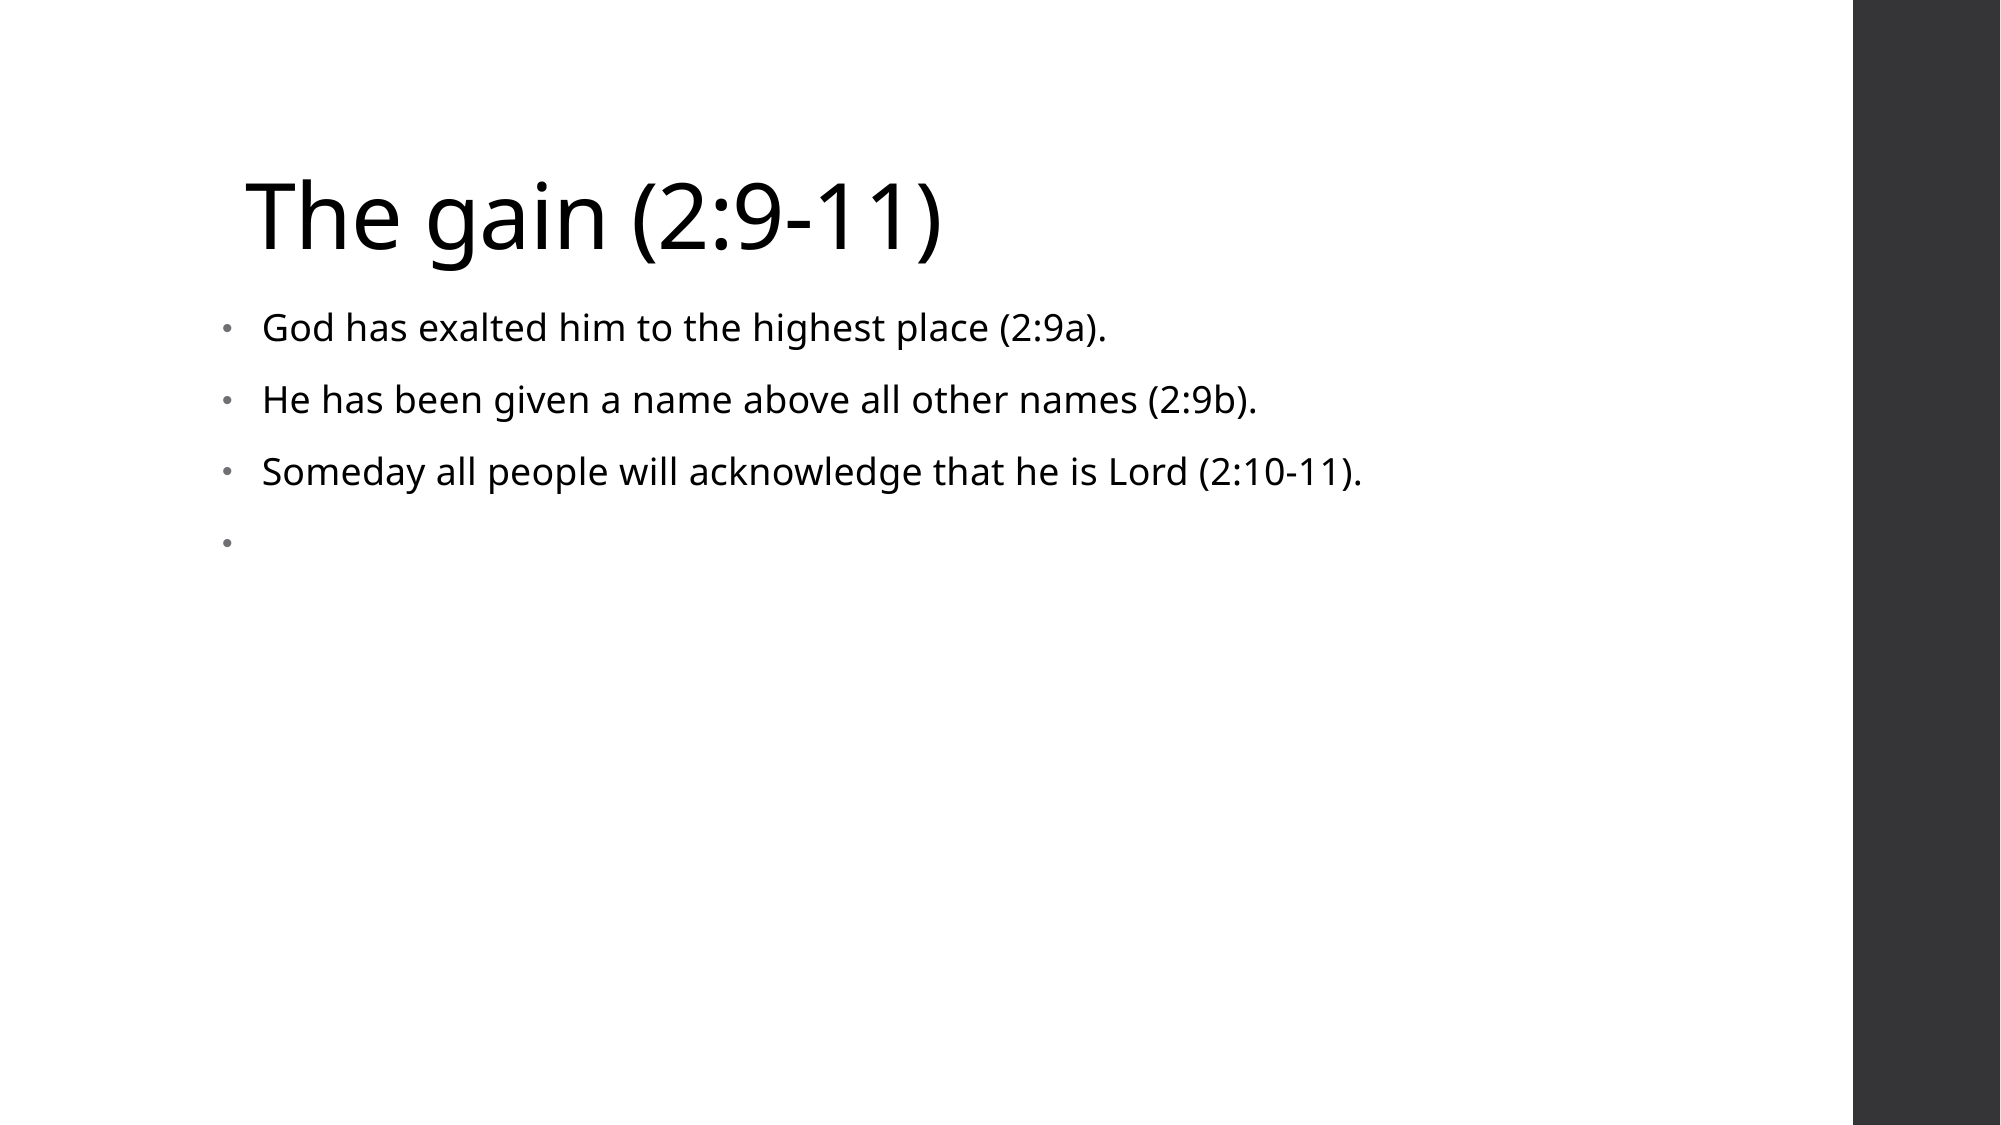

# The gain (2:9-11)
 God has exalted him to the highest place (2:9a).
 He has been given a name above all other names (2:9b).
 Someday all people will acknowledge that he is Lord (2:10-11).